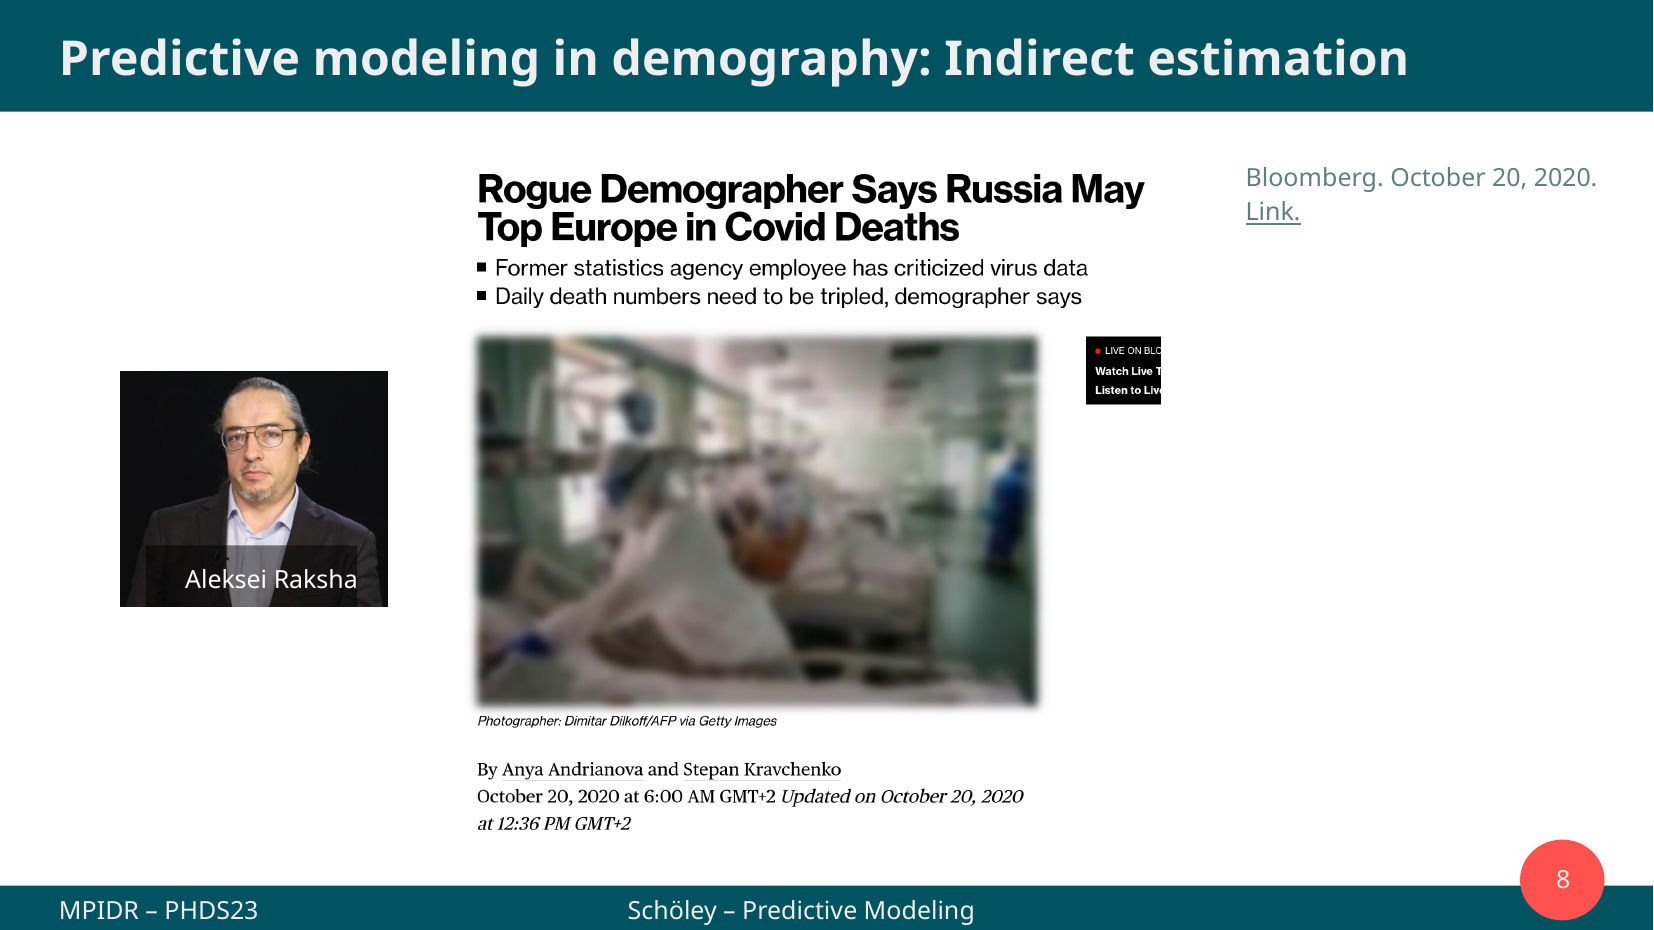

# Predictive modeling in demography: Indirect estimation
Bloomberg. October 20, 2020. Link.
Aleksei Raksha
8
MPIDR – PHDS23
Schöley – Predictive Modeling